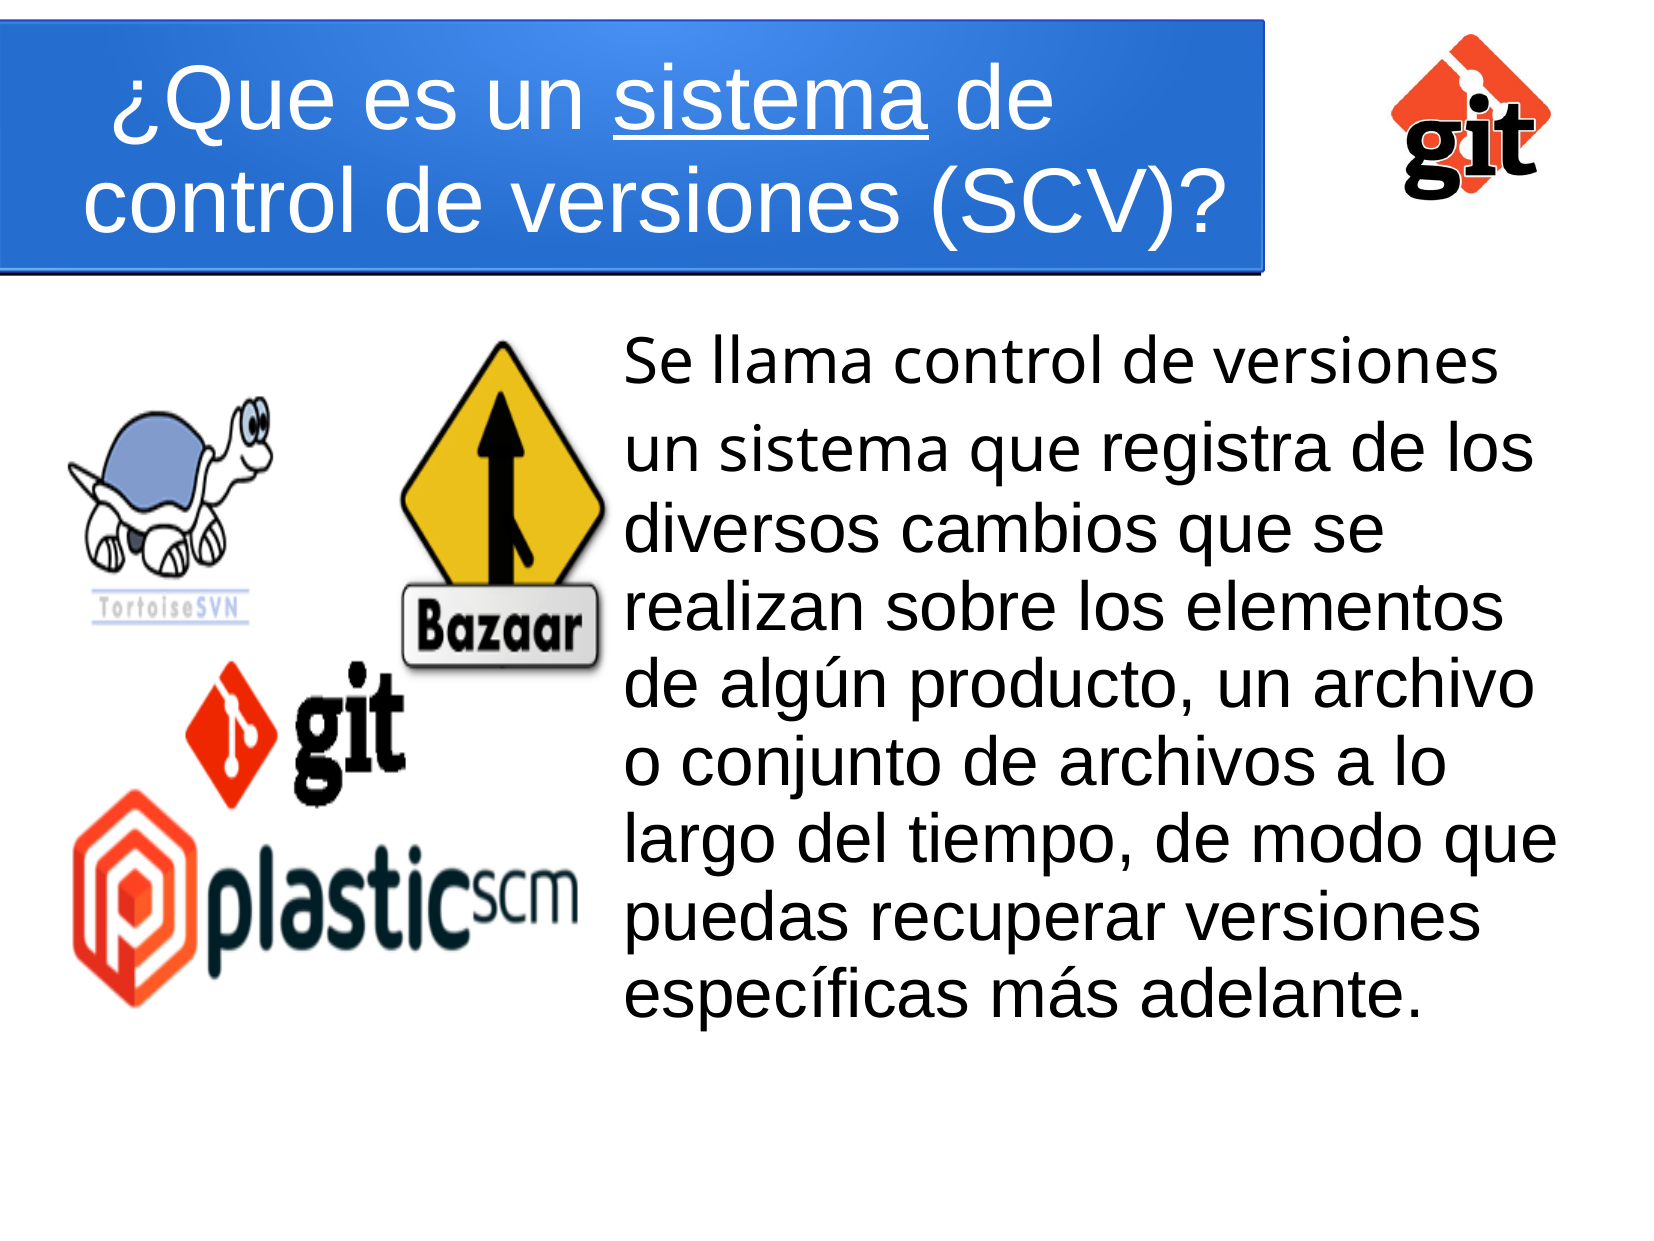

# ¿Que es un sistema de control de versiones (SCV)?
Se llama control de versiones un sistema que registra de los diversos cambios que se realizan sobre los elementos de algún producto, un archivo o conjunto de archivos a lo largo del tiempo, de modo que puedas recuperar versiones específicas más adelante.